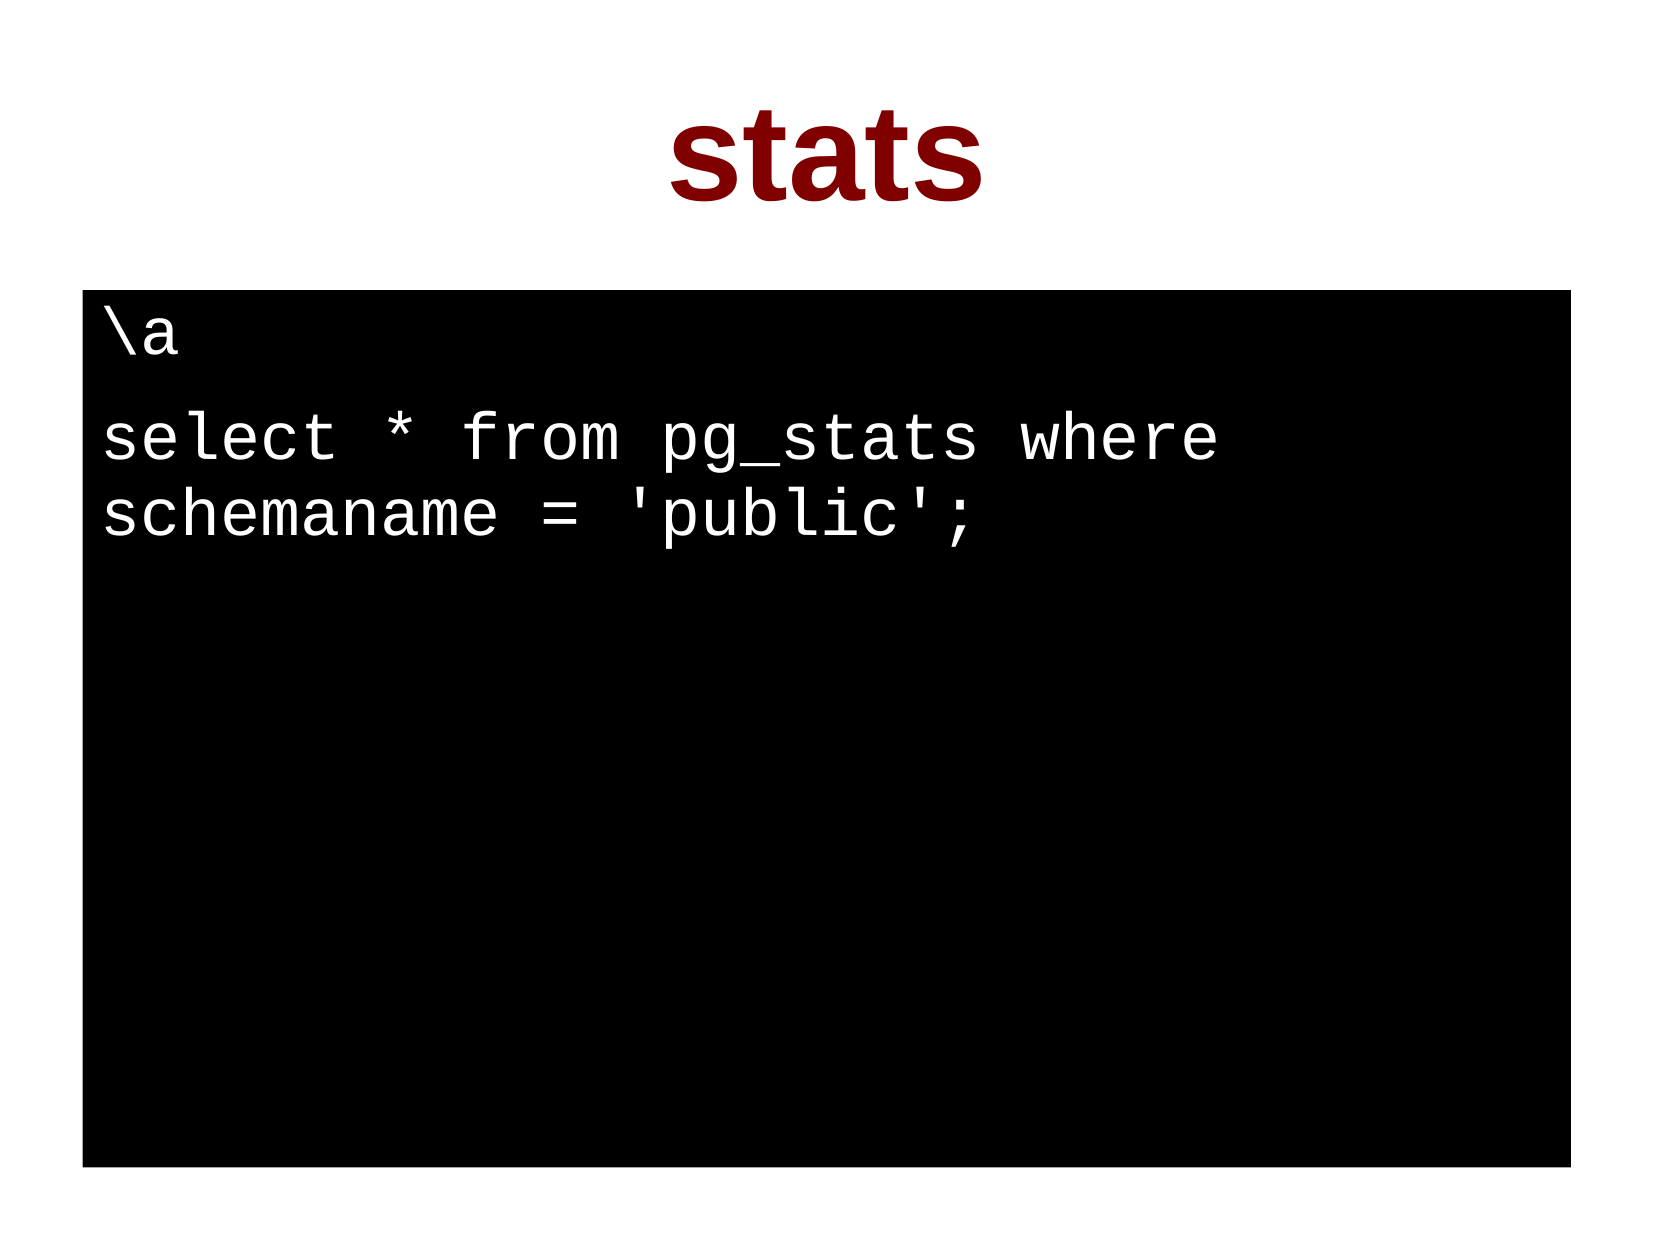

# stats
\a
select * from pg_stats where schemaname = 'public';